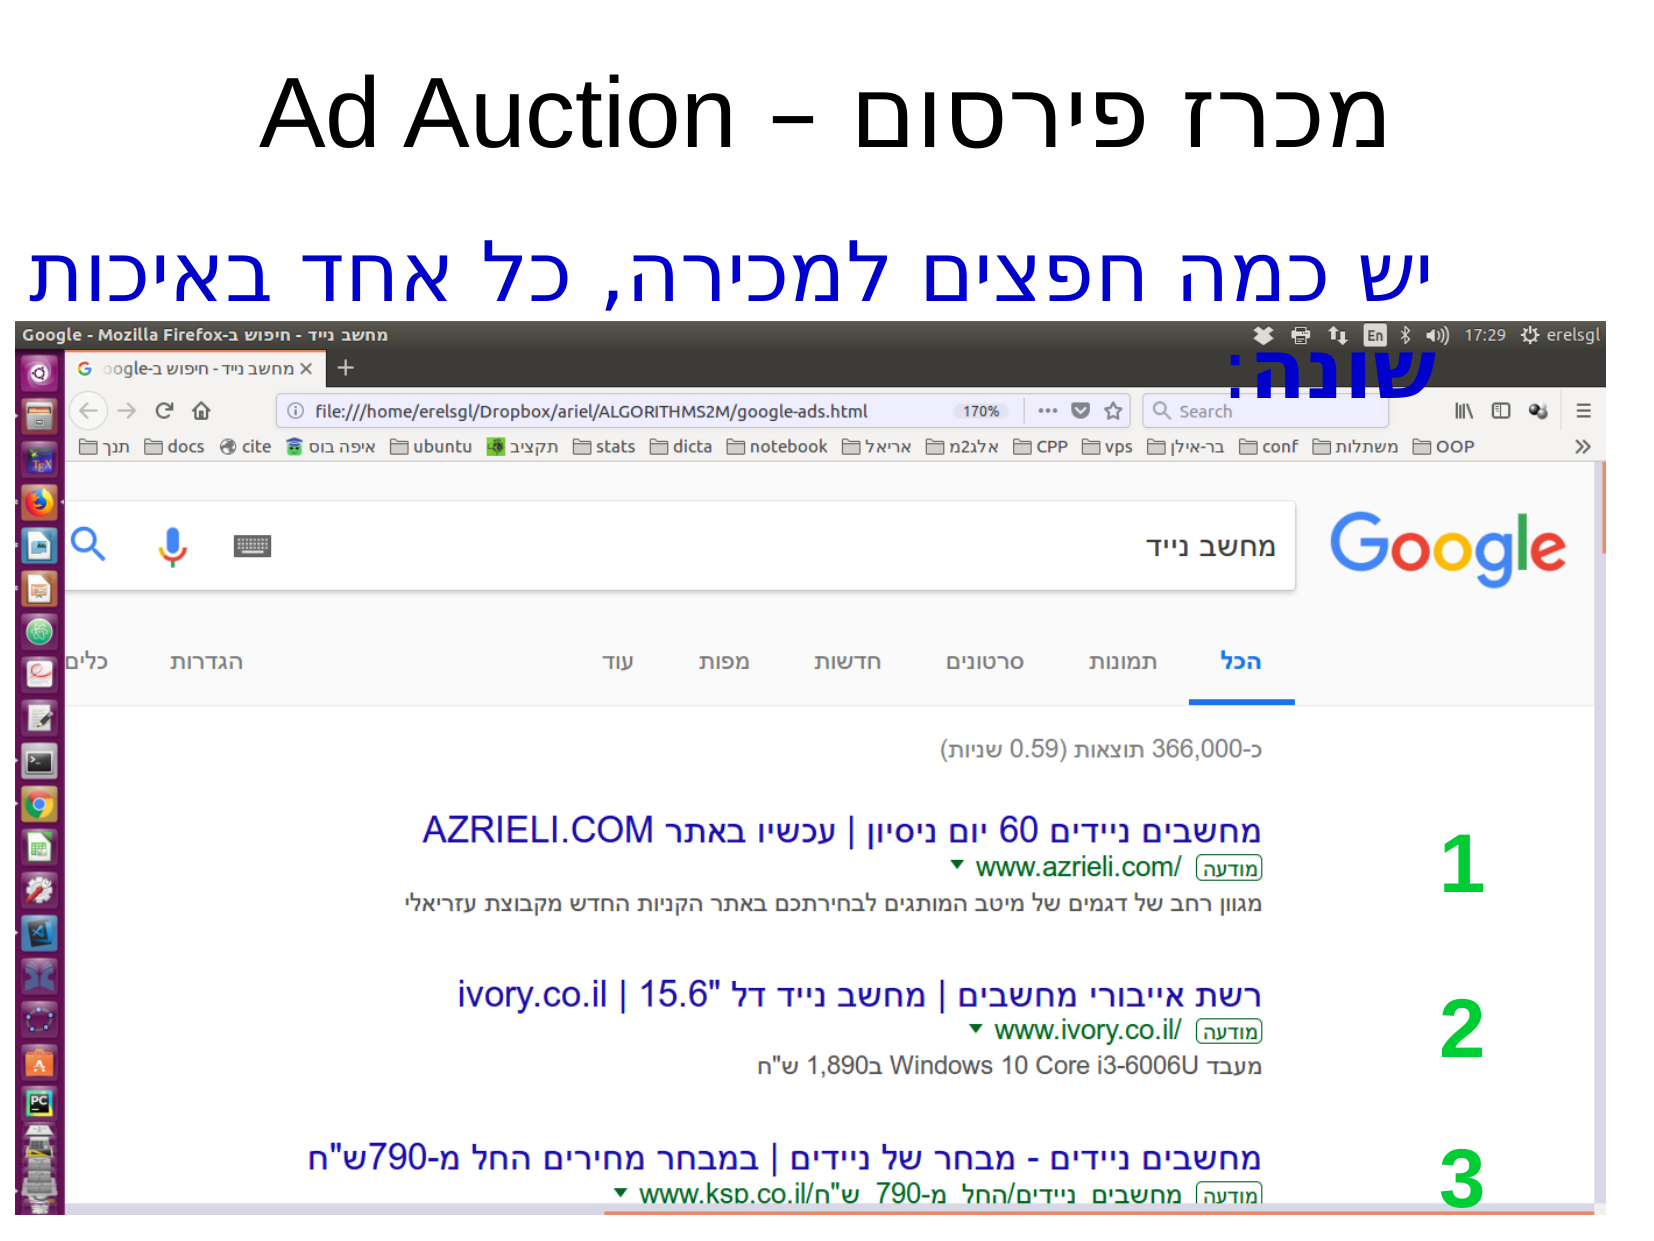

# מכרז פירסום – Ad Auction
יש כמה חפצים למכירה, כל אחד באיכות שונה:
1
2
3